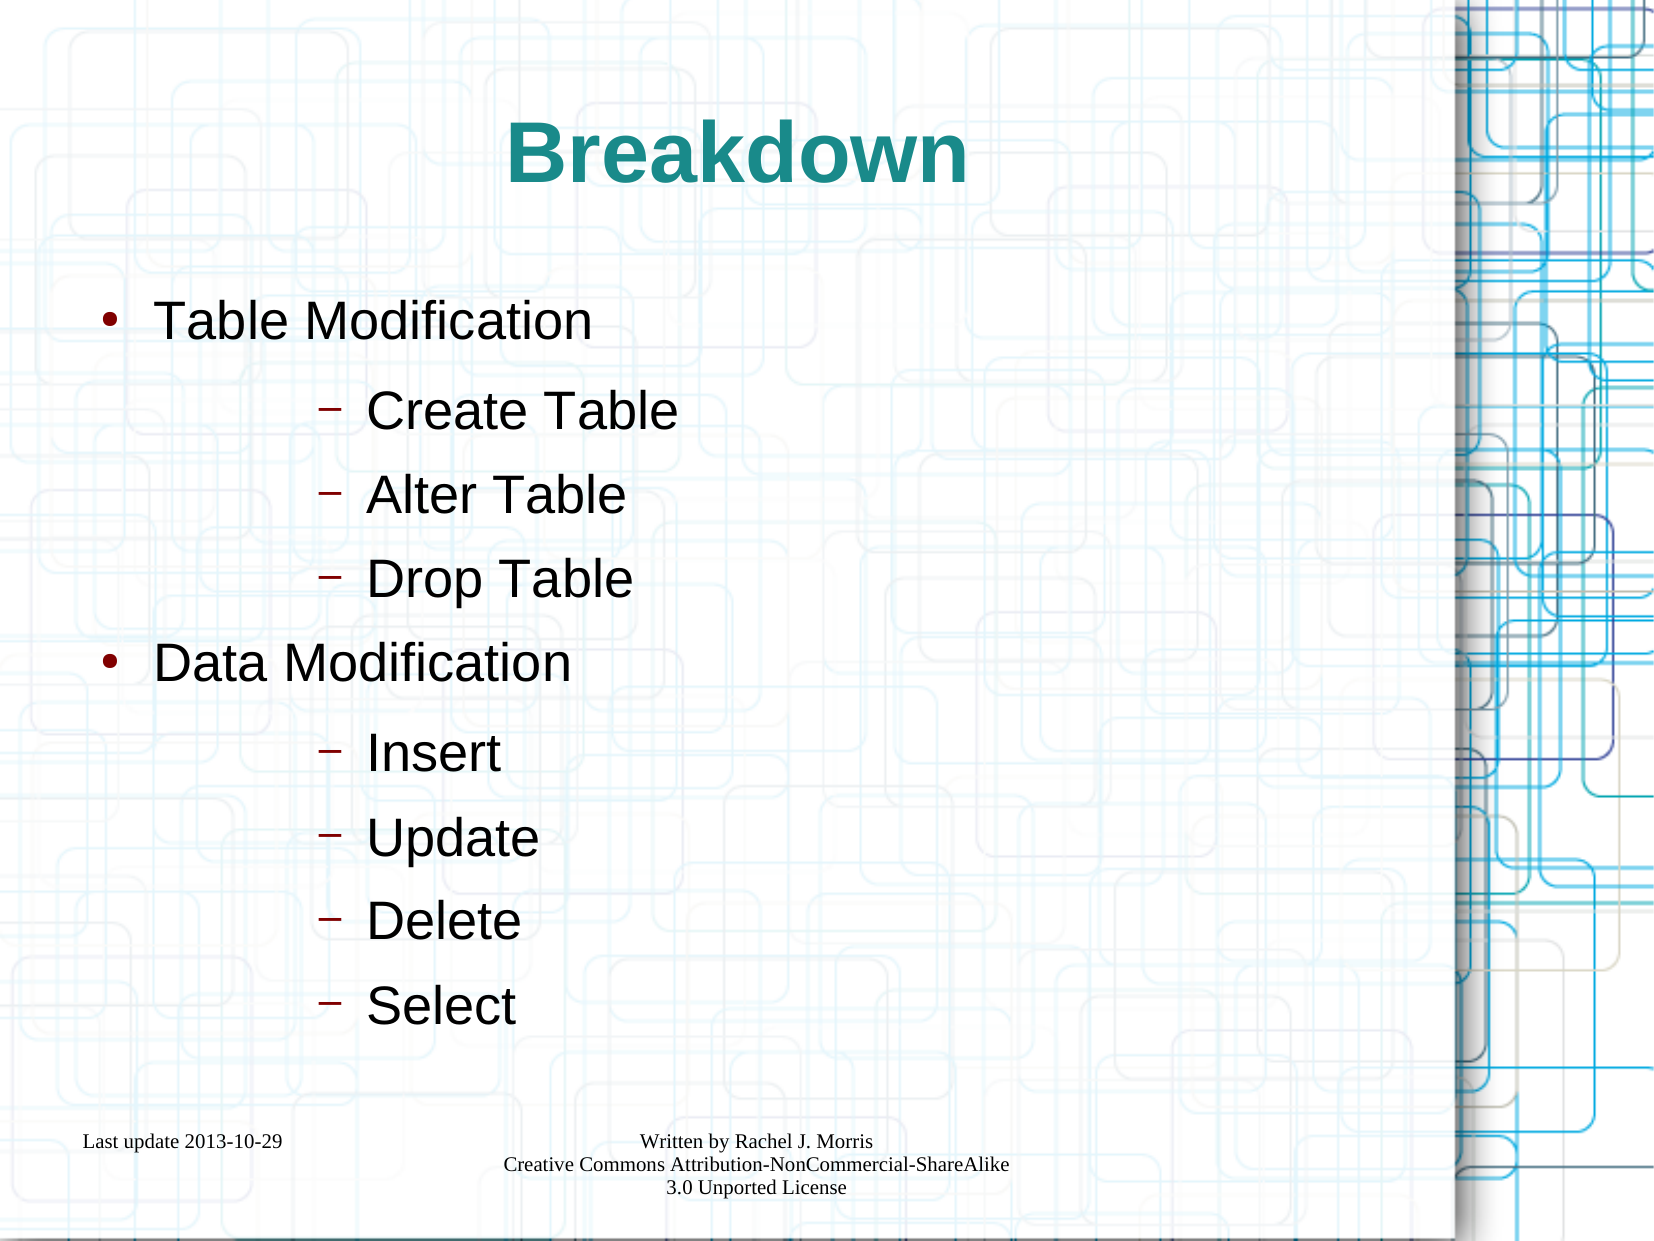

# Breakdown
Table Modification
Create Table
Alter Table
Drop Table
Data Modification
Insert
Update
Delete
Select